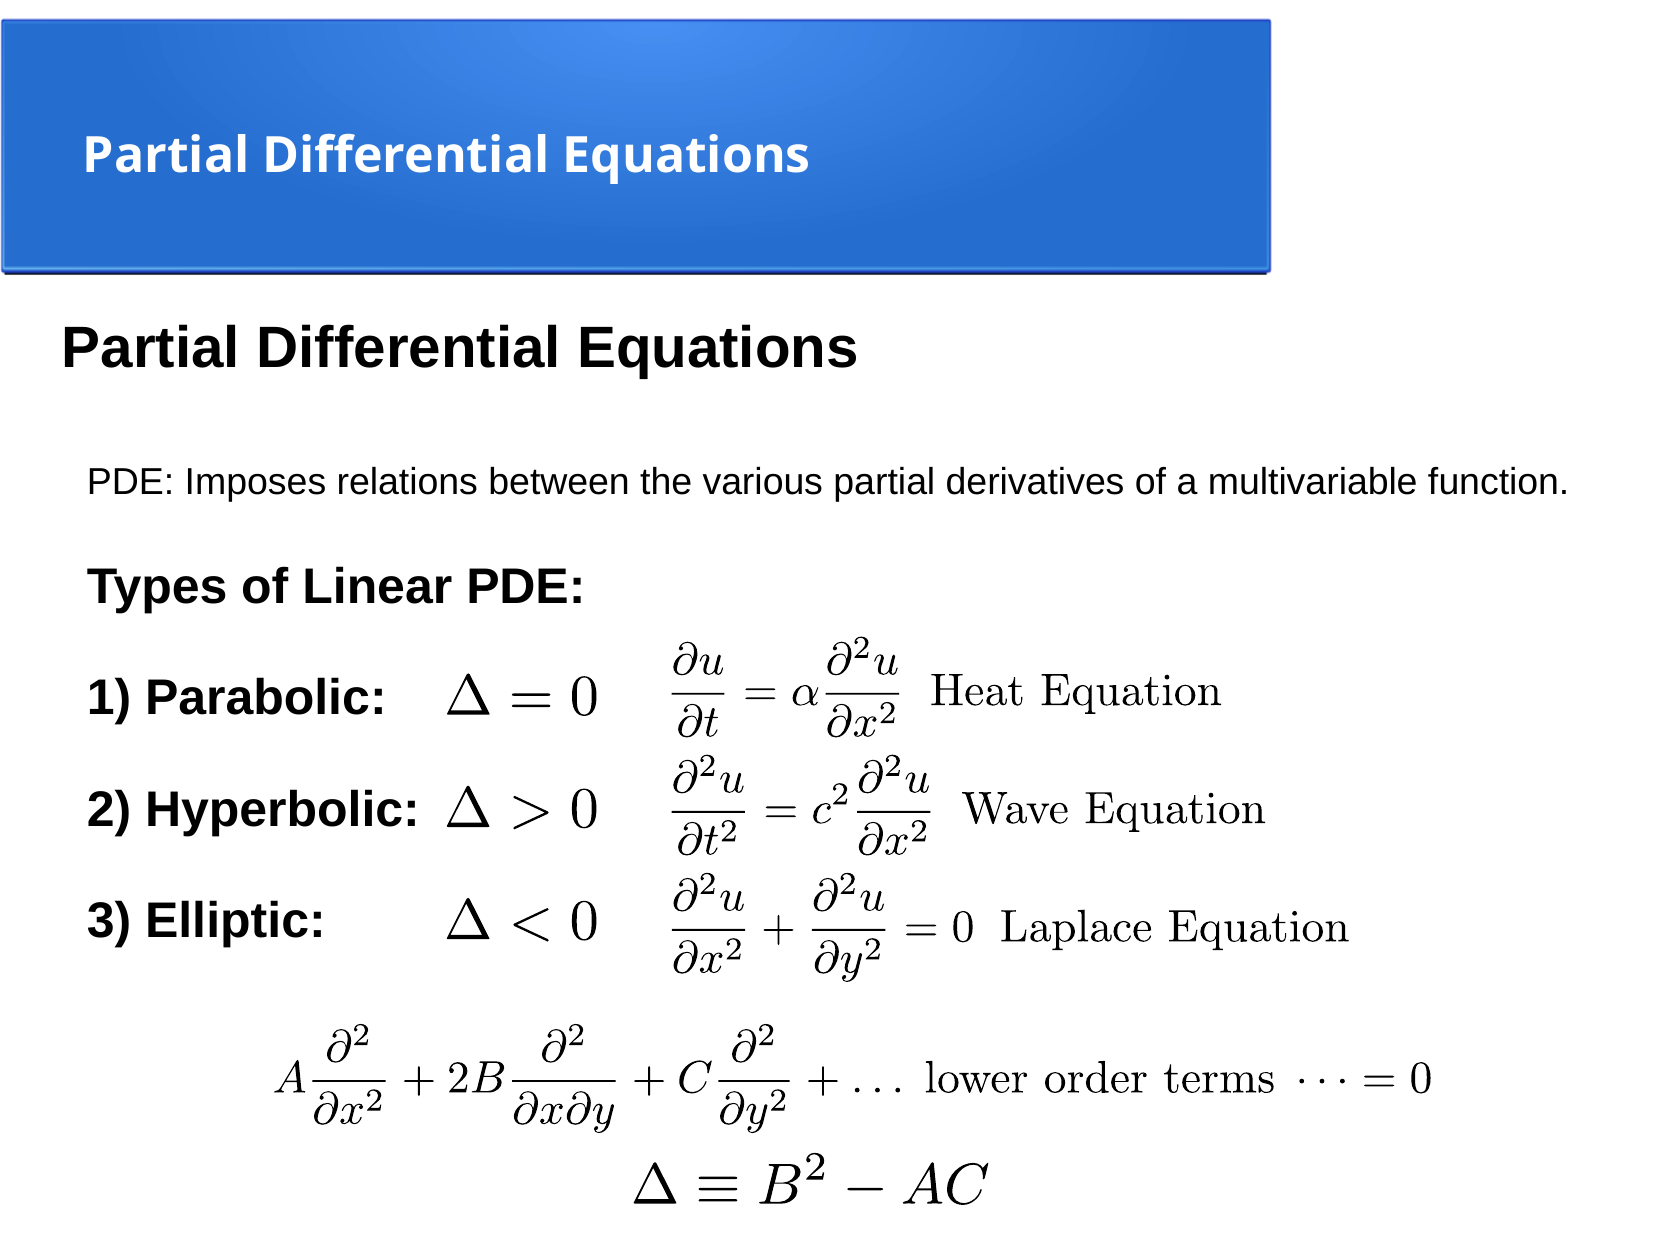

Partial Differential Equations
Partial Differential Equations
PDE: Imposes relations between the various partial derivatives of a multivariable function.
Types of Linear PDE:
 Parabolic:
 Hyperbolic:
 Elliptic: